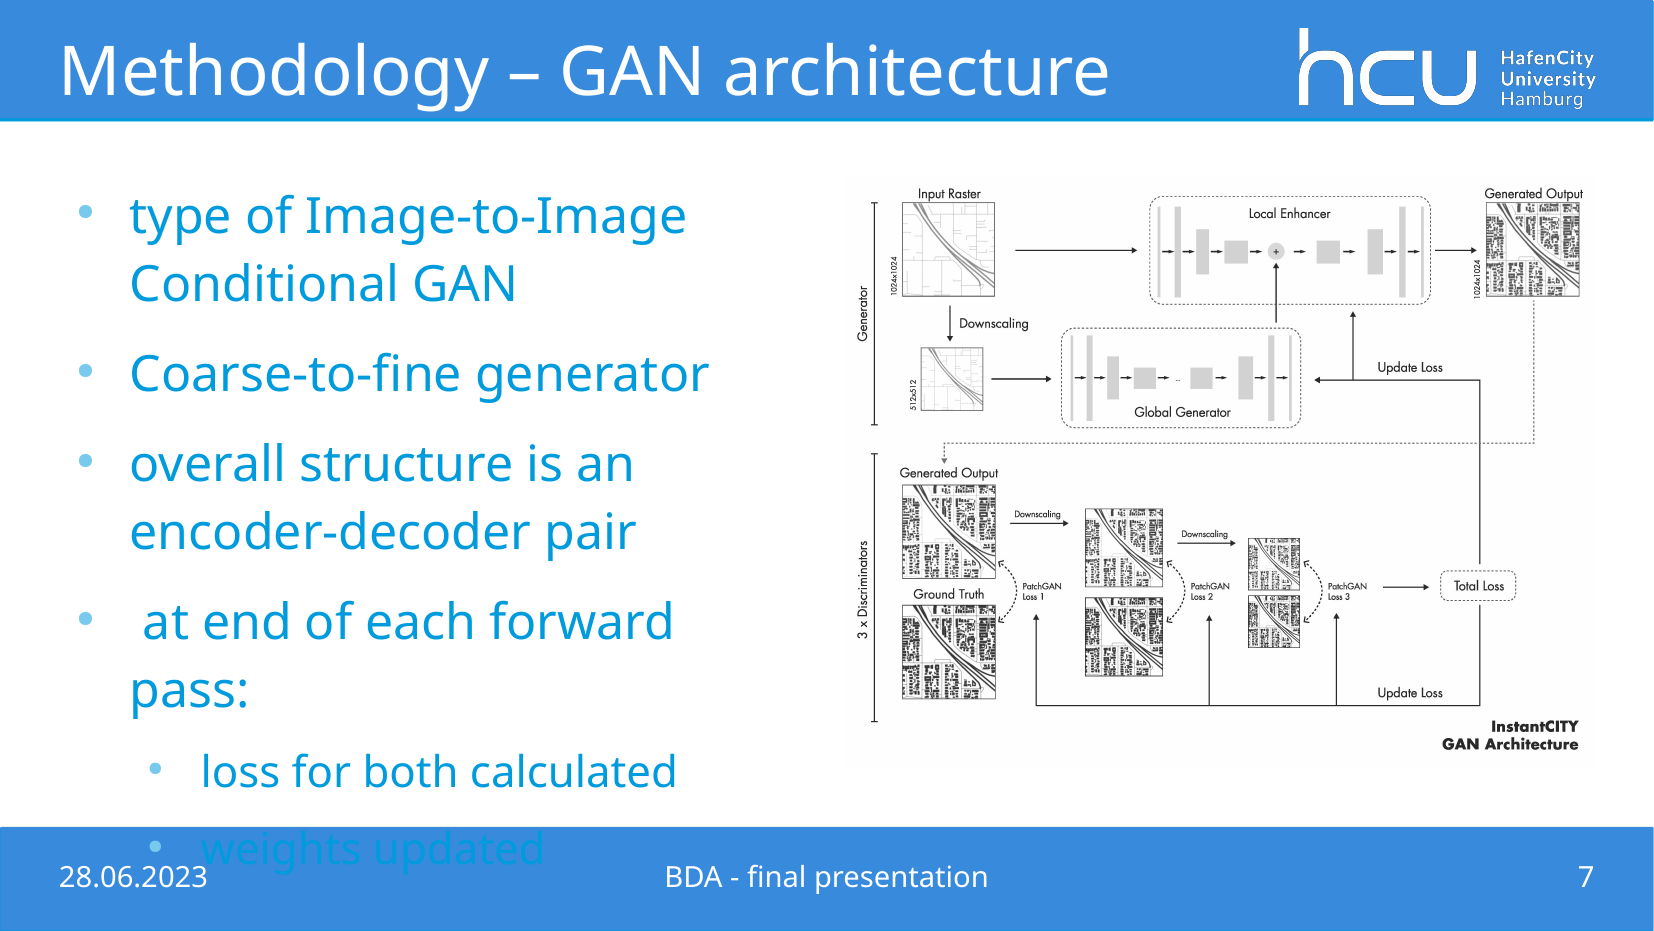

# Methodology – GAN architecture
type of Image-to-Image Conditional GAN
Coarse-to-fine generator
overall structure is an encoder-decoder pair
 at end of each forward pass:
loss for both calculated
weights updated
28.06.2023
BDA - final presentation
7